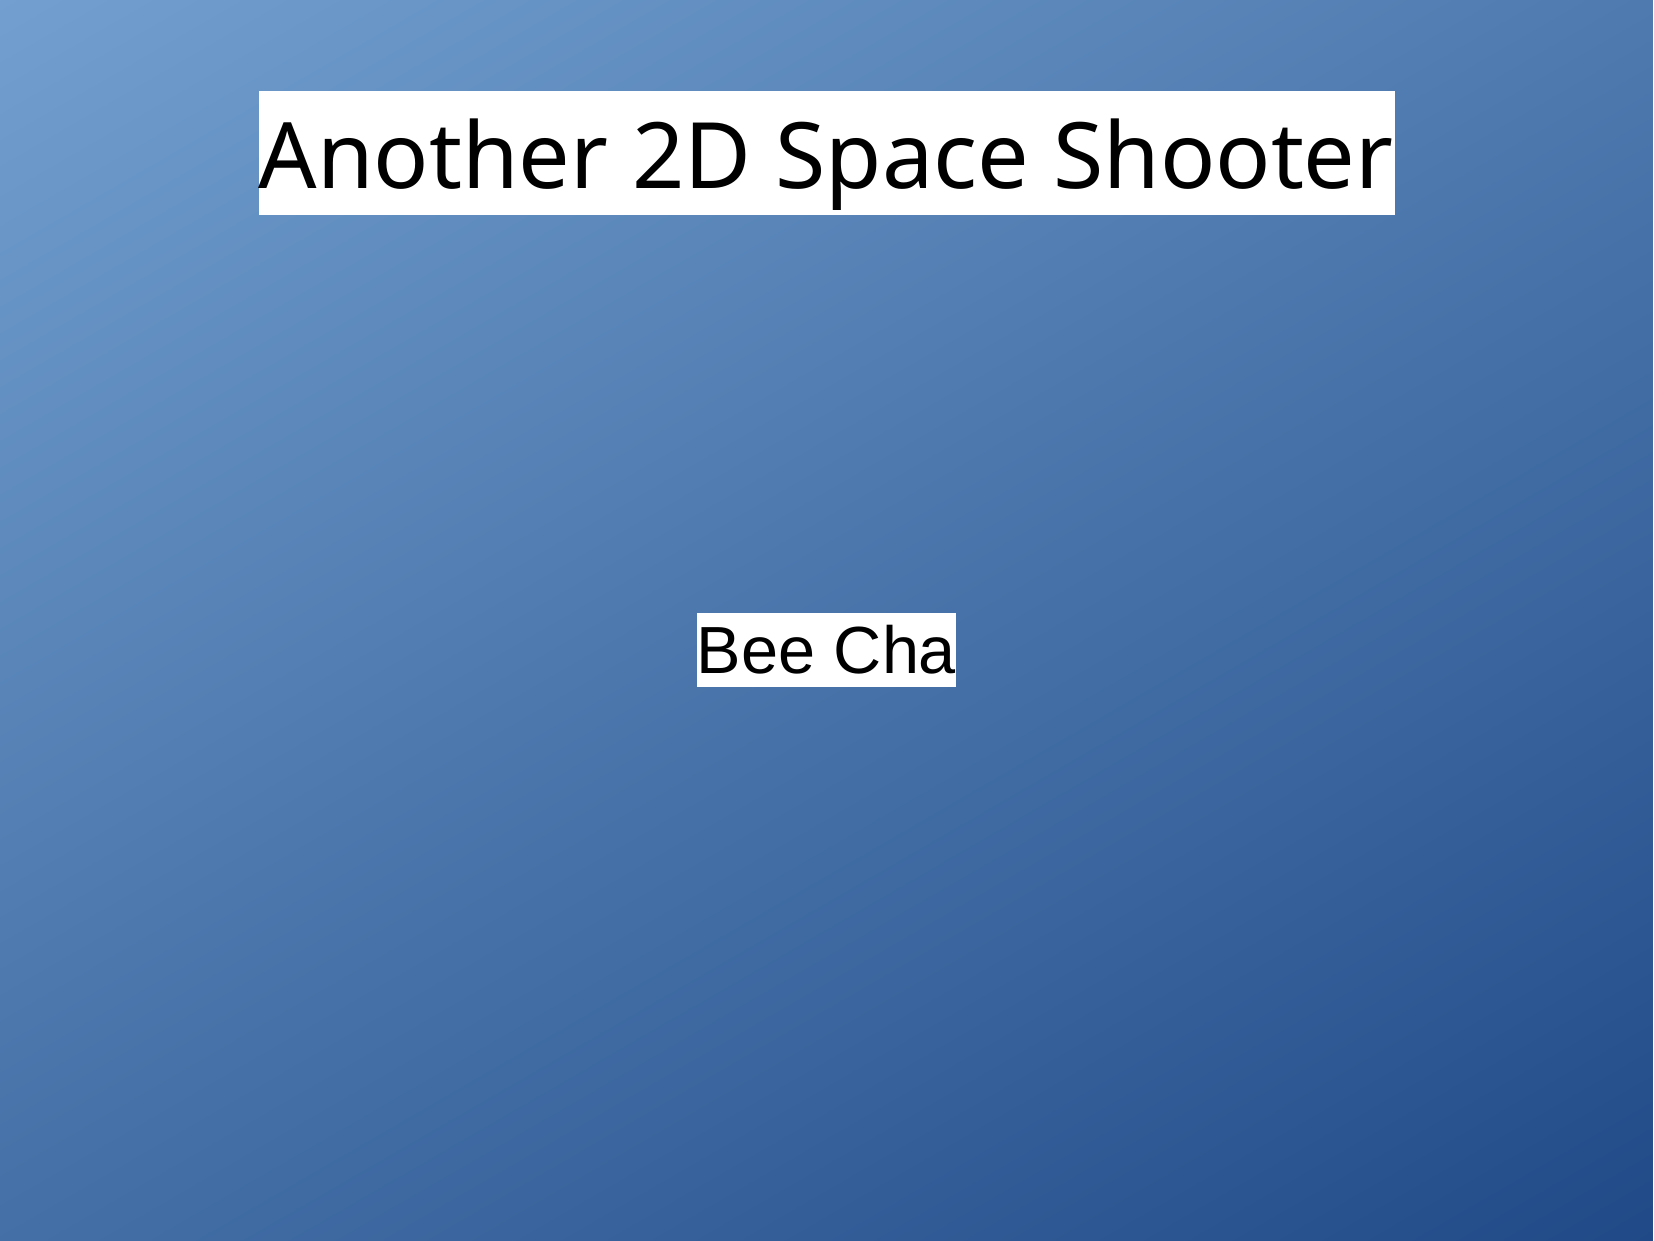

# Another 2D Space Shooter
Bee Cha